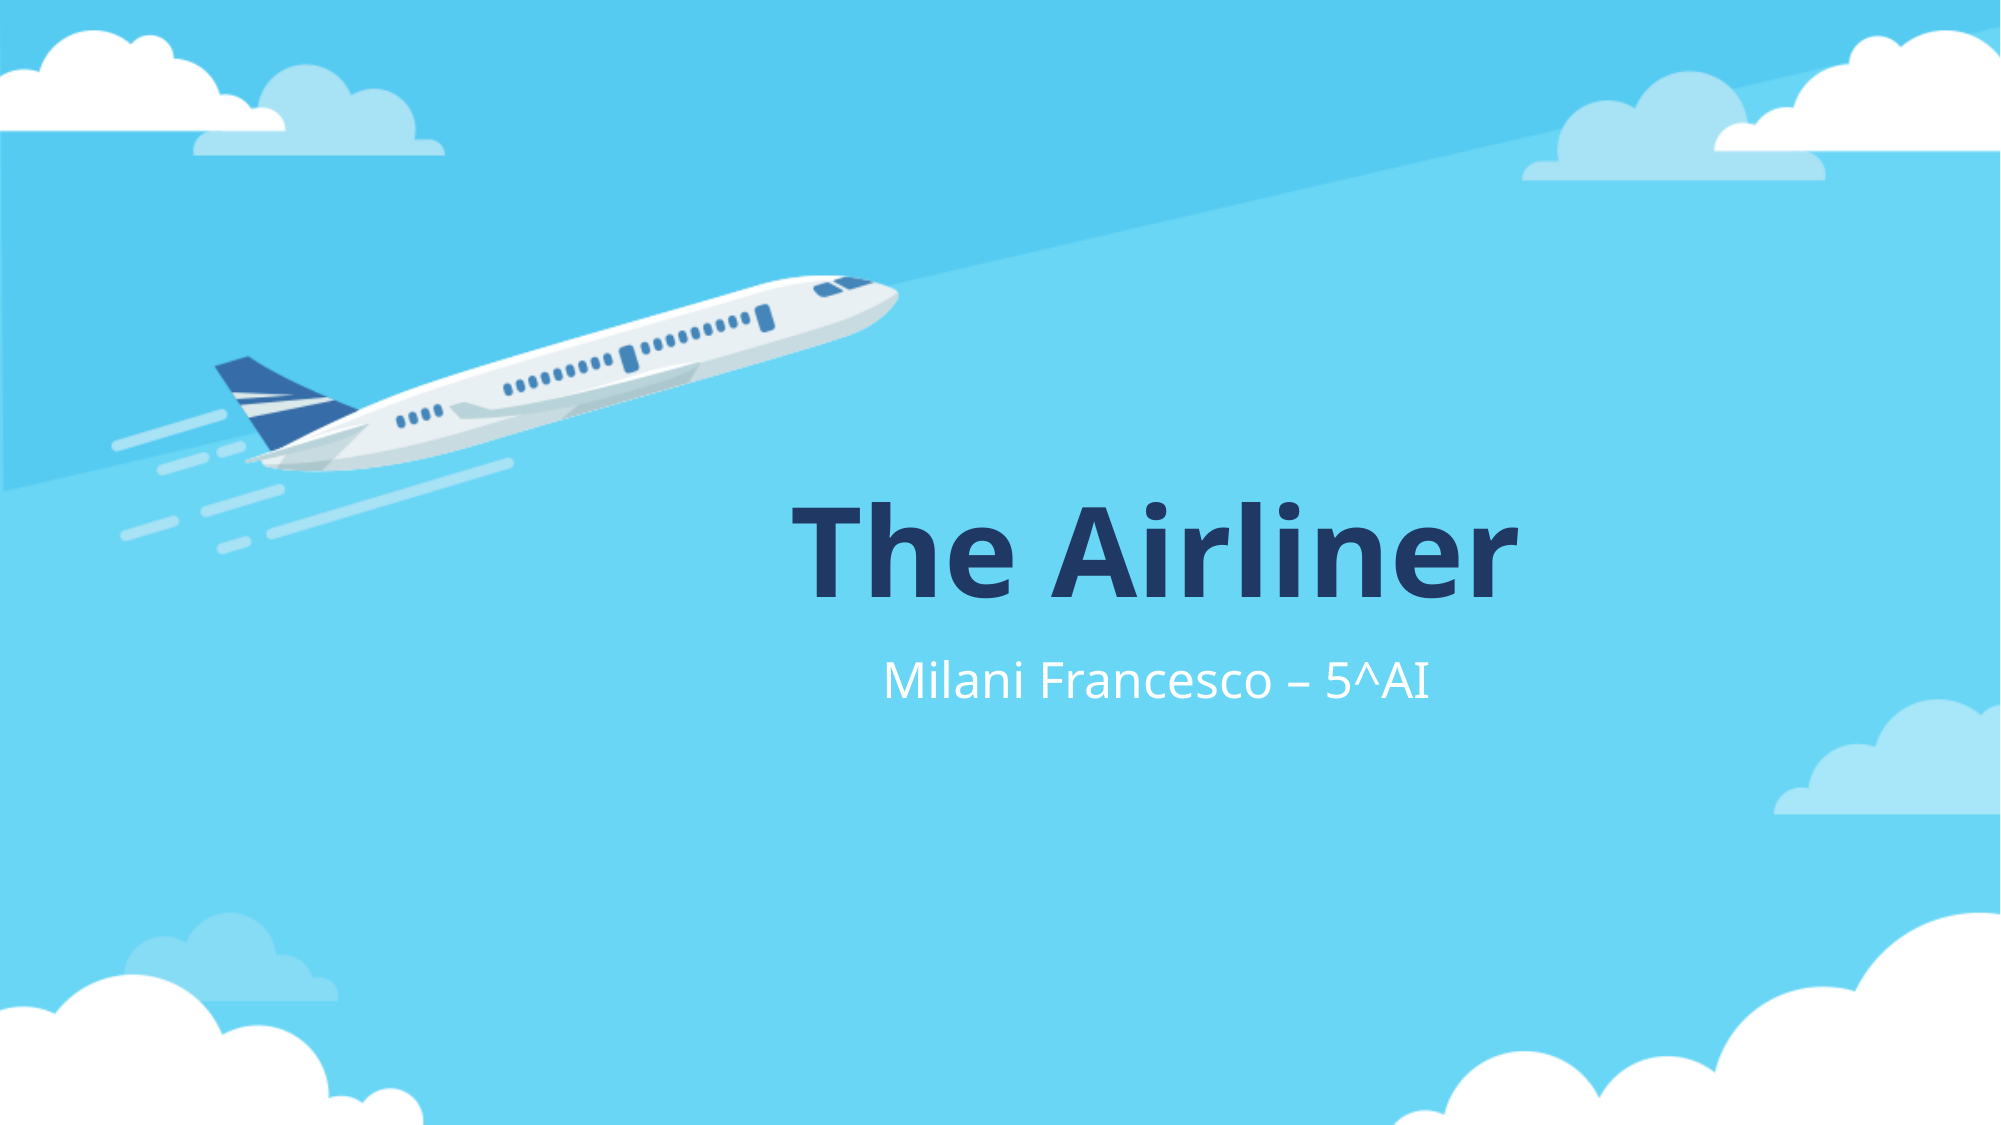

# The Airliner
Milani Francesco – 5^AI